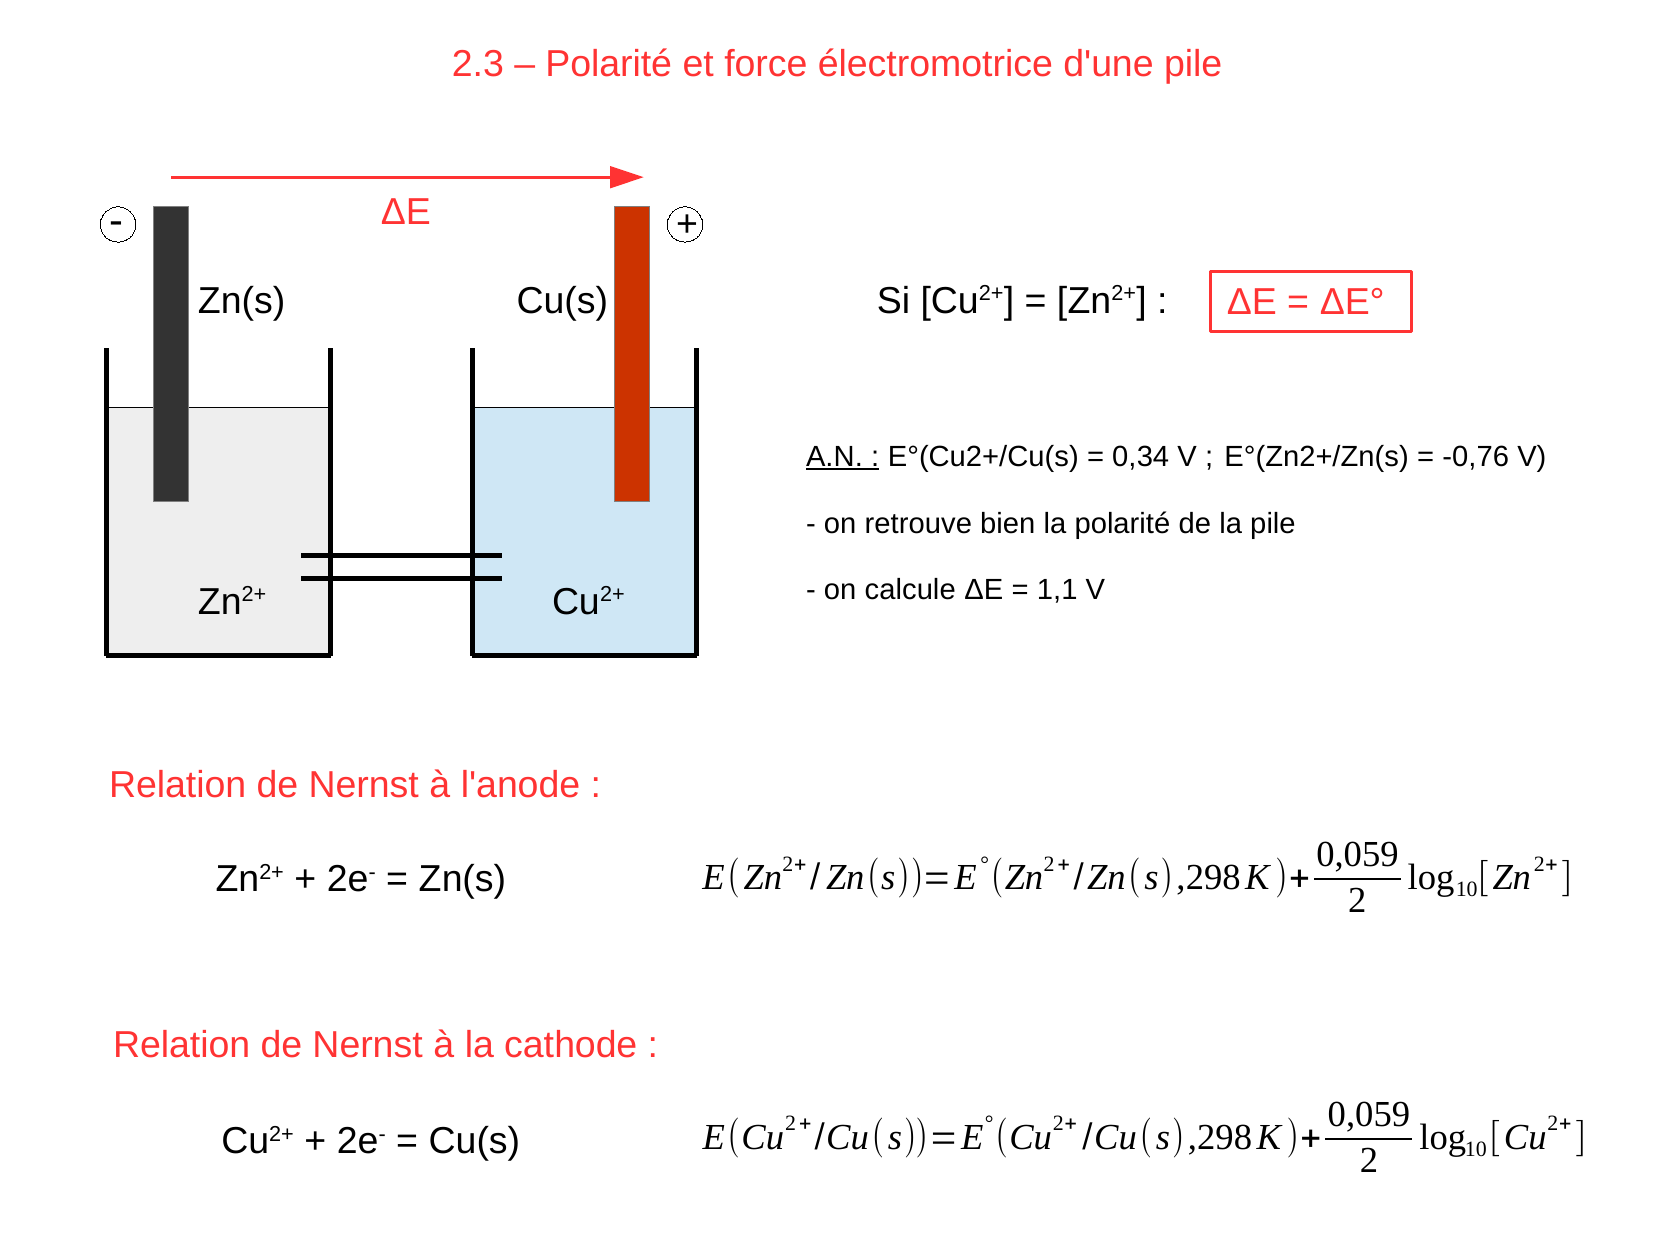

2.3 – Polarité et force électromotrice d'une pile
ΔE
-
+
Si [Cu2+] = [Zn2+] :
ΔE = ΔE°
Zn(s)
Cu(s)
A.N. : E°(Cu2+/Cu(s) = 0,34 V ; E°(Zn2+/Zn(s) = -0,76 V)
- on retrouve bien la polarité de la pile
- on calcule ΔE = 1,1 V
Zn2+
Cu2+
Relation de Nernst à l'anode :
Zn2+ + 2e- = Zn(s)
Relation de Nernst à la cathode :
Cu2+ + 2e- = Cu(s)